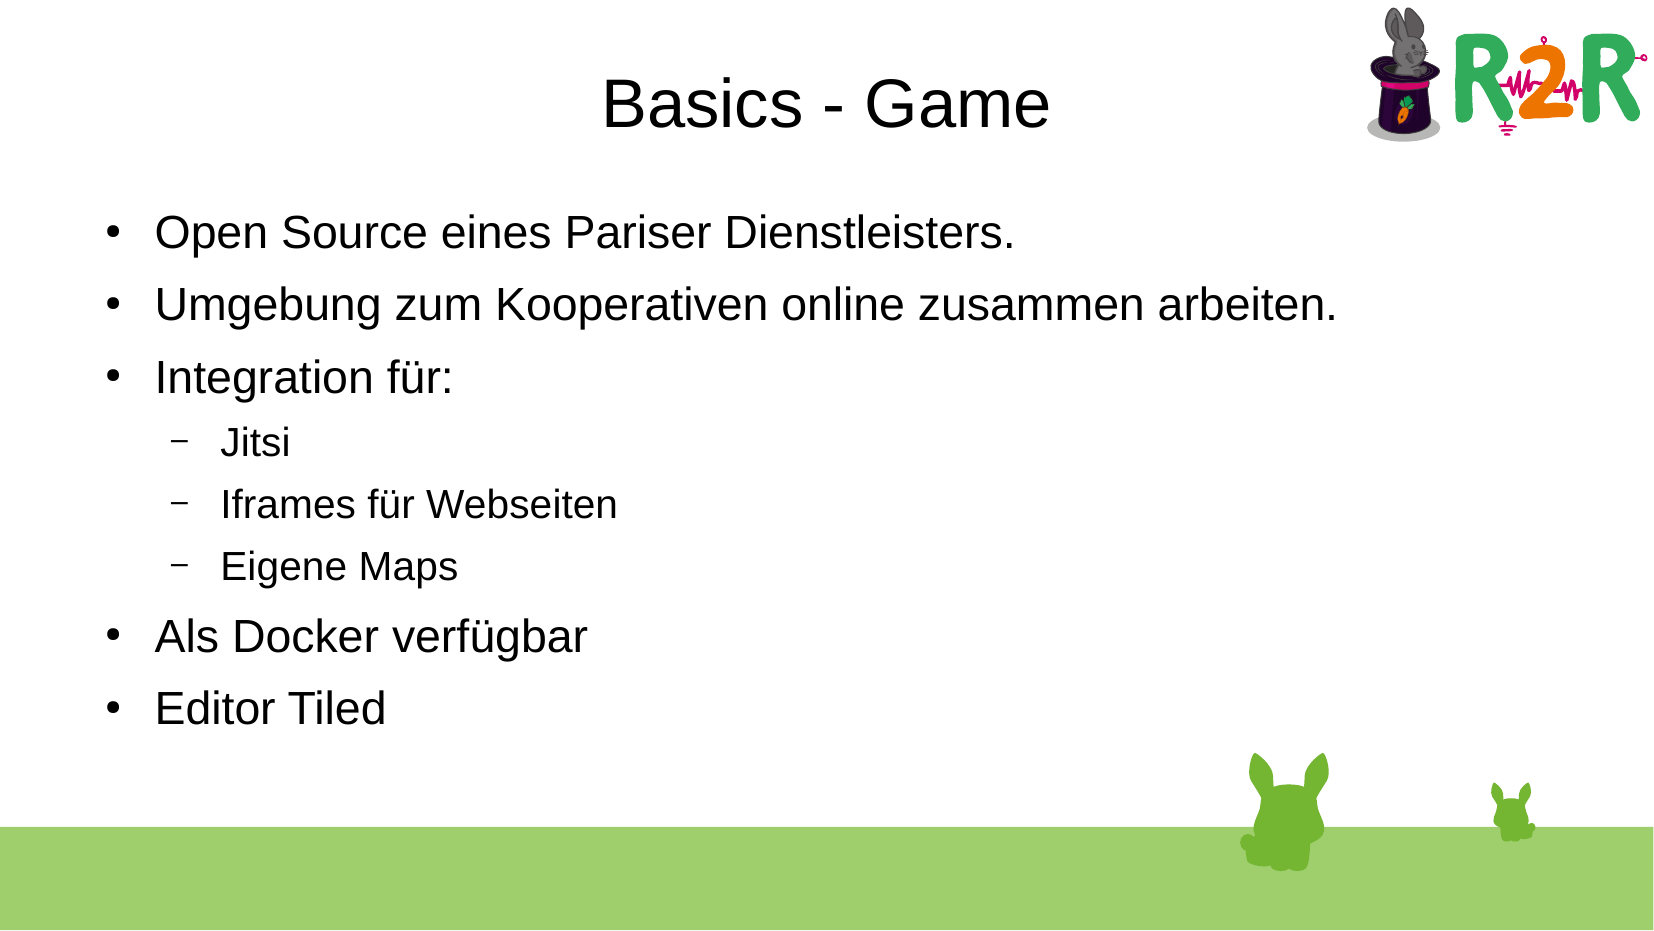

# Basics - Game
Open Source eines Pariser Dienstleisters.
Umgebung zum Kooperativen online zusammen arbeiten.
Integration für:
Jitsi
Iframes für Webseiten
Eigene Maps
Als Docker verfügbar
Editor Tiled